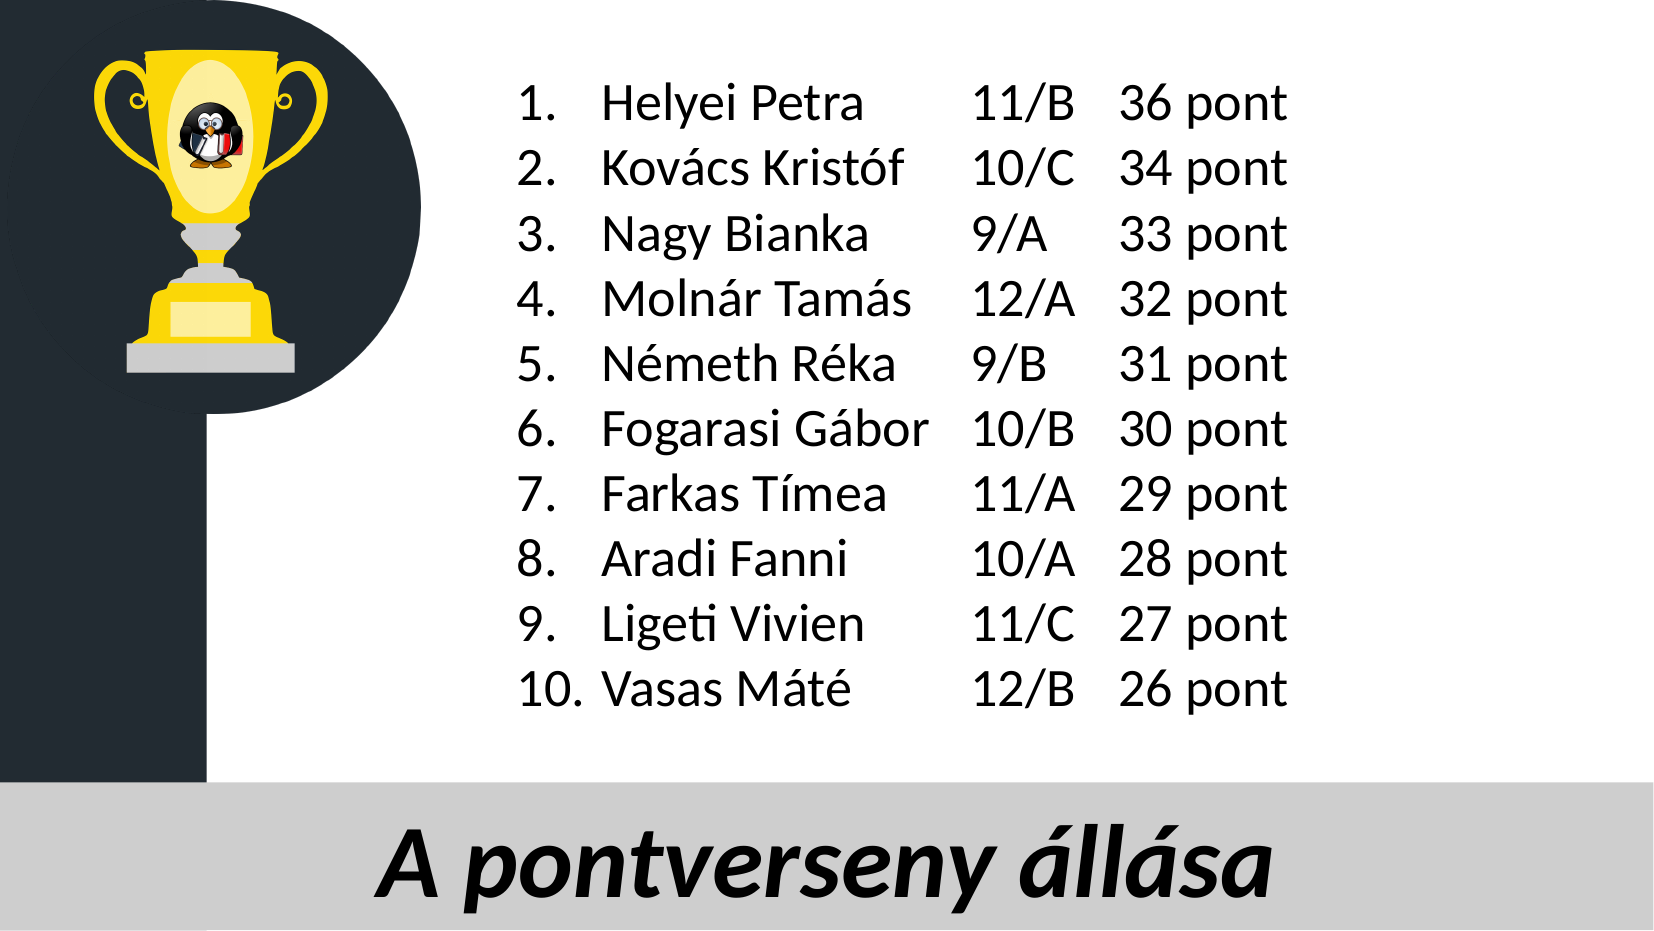

# Helyei Petra		11/B	36 pont
Kovács Kristóf	10/C	34 pont
Nagy Bianka		9/A	33 pont
Molnár Tamás	12/A	32 pont
Németh Réka	9/B	31 pont
Fogarasi Gábor	10/B	30 pont
Farkas Tímea		11/A	29 pont
Aradi Fanni		10/A	28 pont
Ligeti Vivien		11/C	27 pont
Vasas Máté		12/B	26 pont
A pontverseny állása